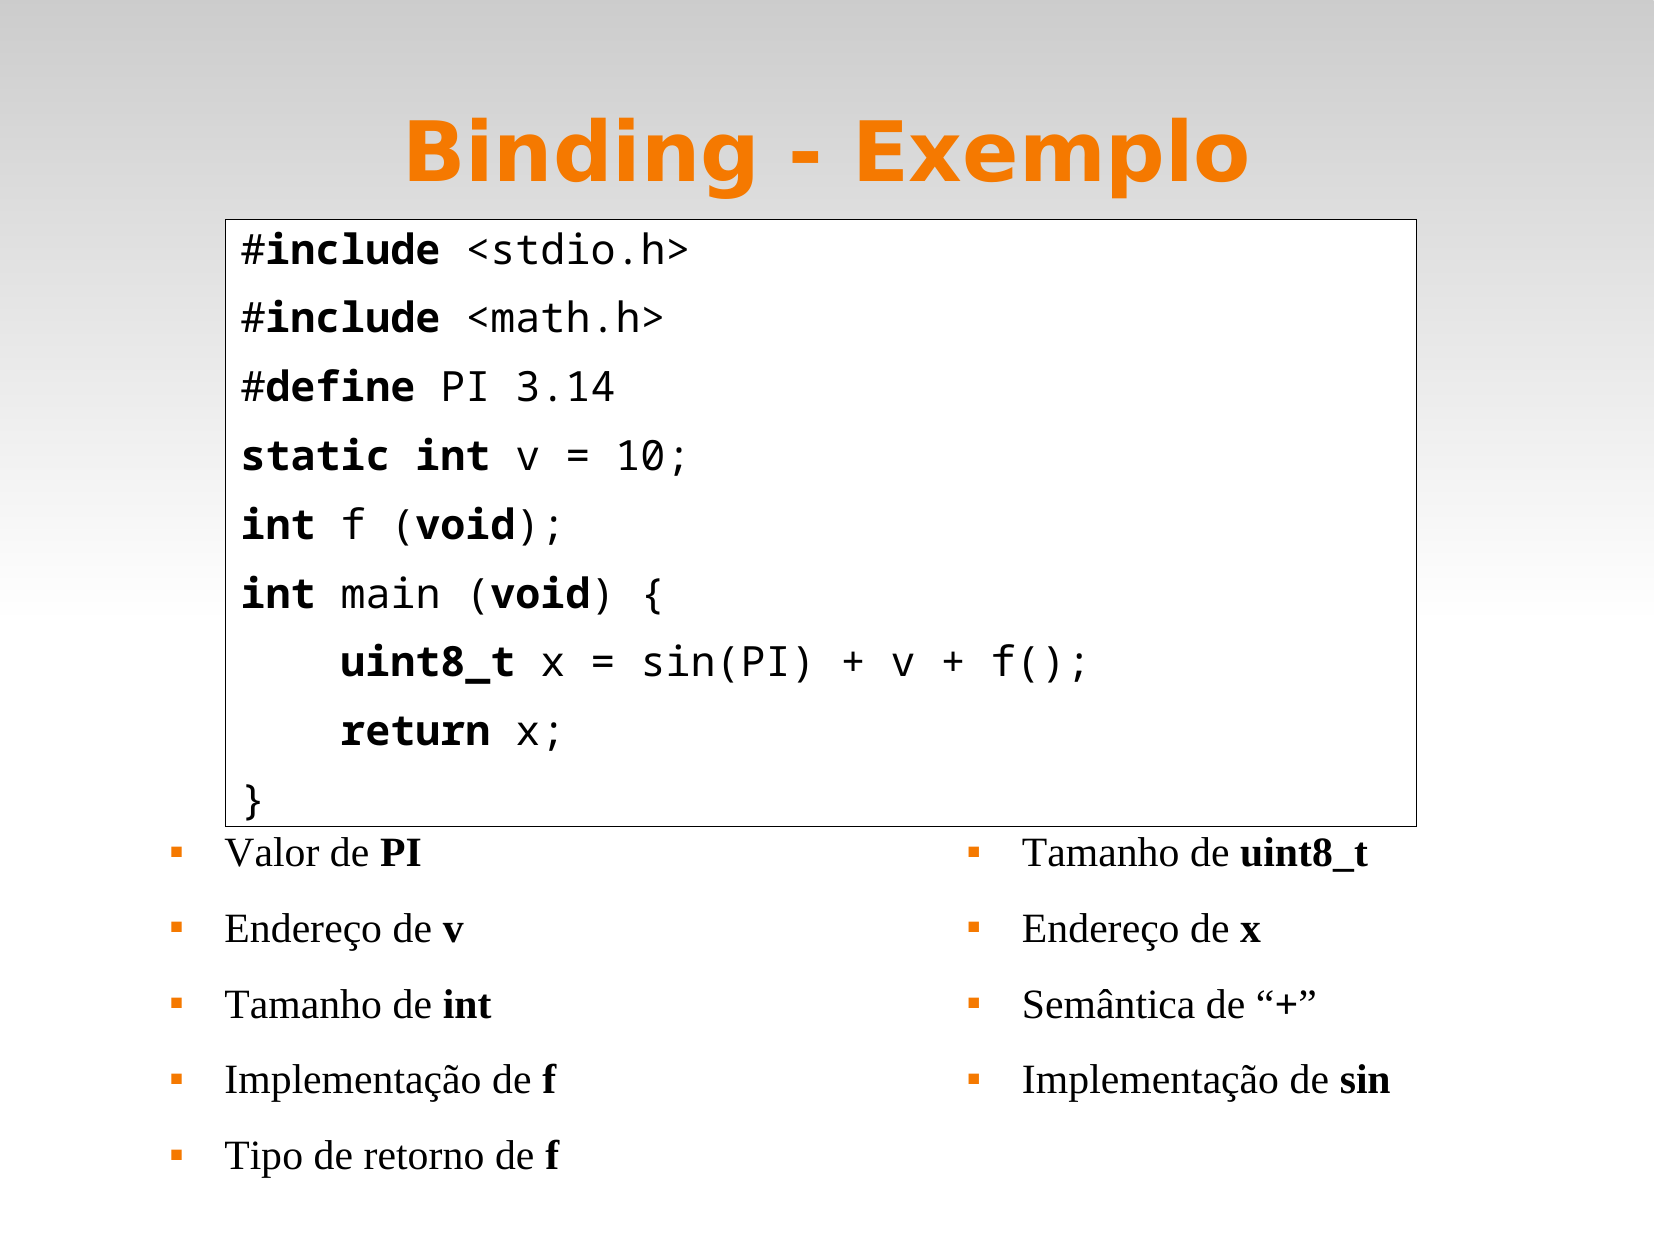

# Binding - Exemplo
#include <stdio.h>
#include <math.h>
#define PI 3.14
static int v = 10;
int f (void);
int main (void) {
 uint8_t x = sin(PI) + v + f();
 return x;
}
Valor de PI
Endereço de v
Tamanho de int
Implementação de f
Tipo de retorno de f
Tamanho de uint8_t
Endereço de x
Semântica de “+”
Implementação de sin